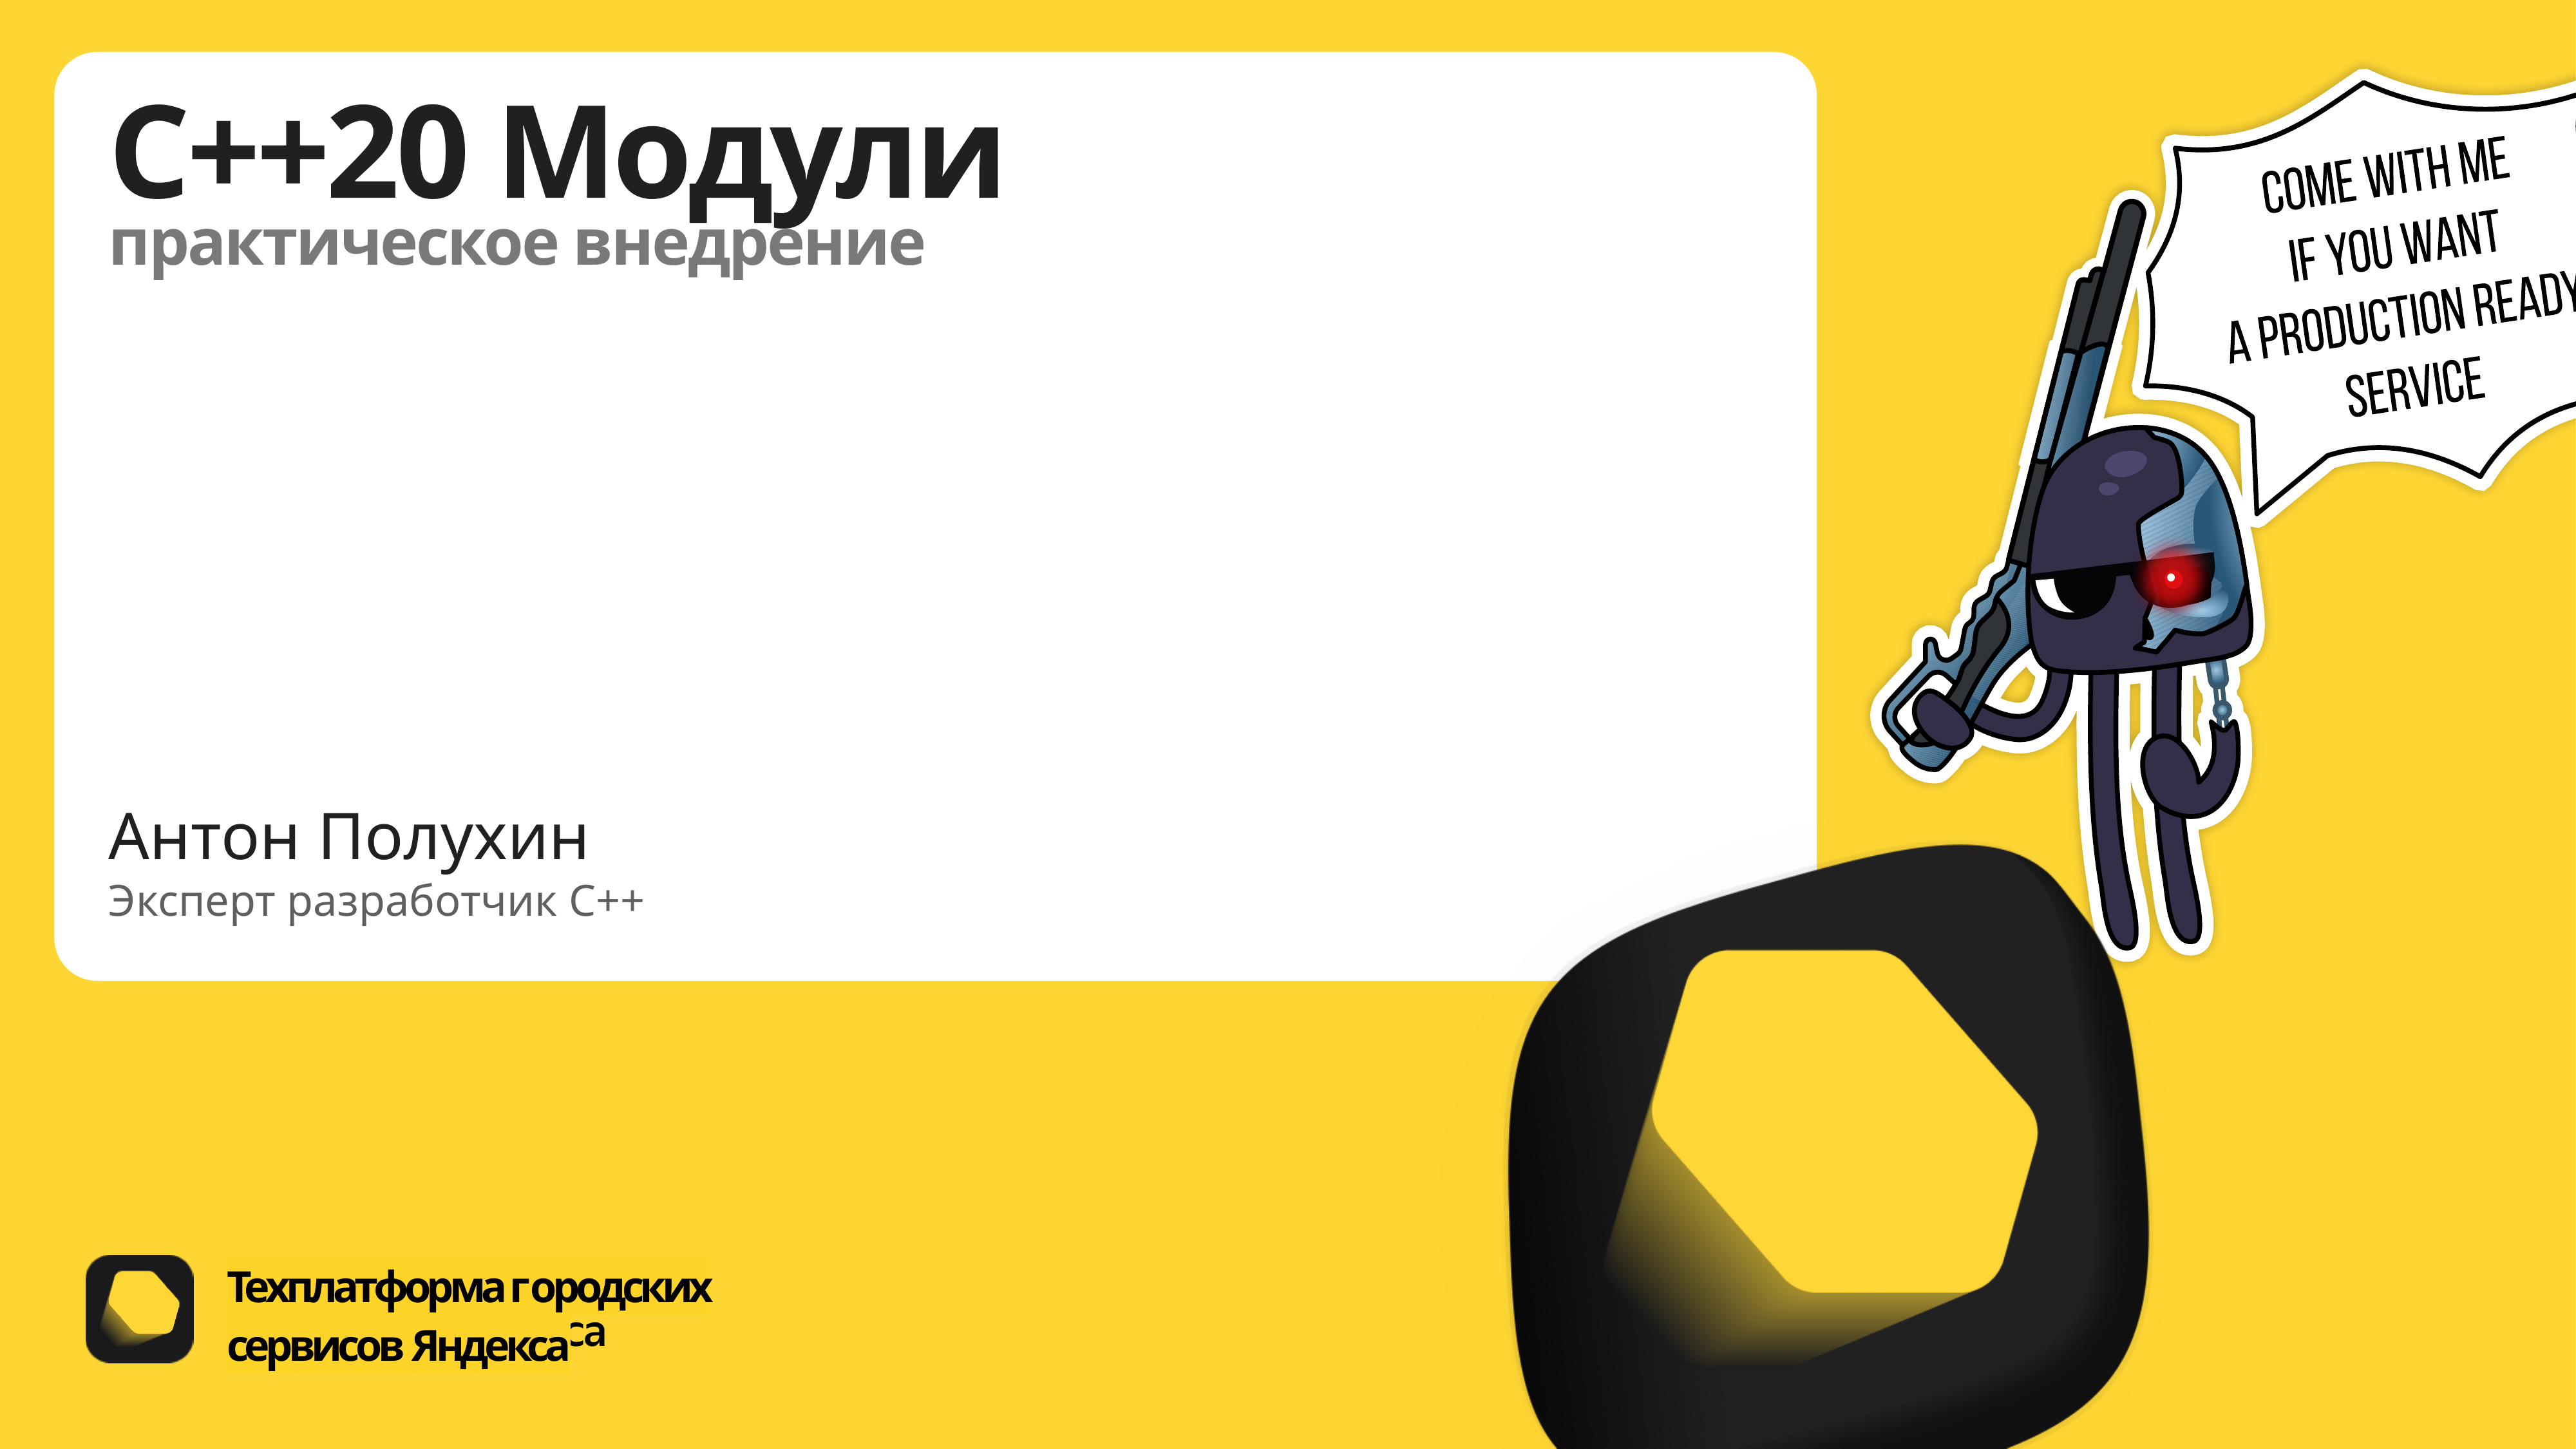

C++20 Модули
практическое внедрение
# Антон Полухин
Эксперт разработчик C++
Техплатформа городских сервисов Яндекса